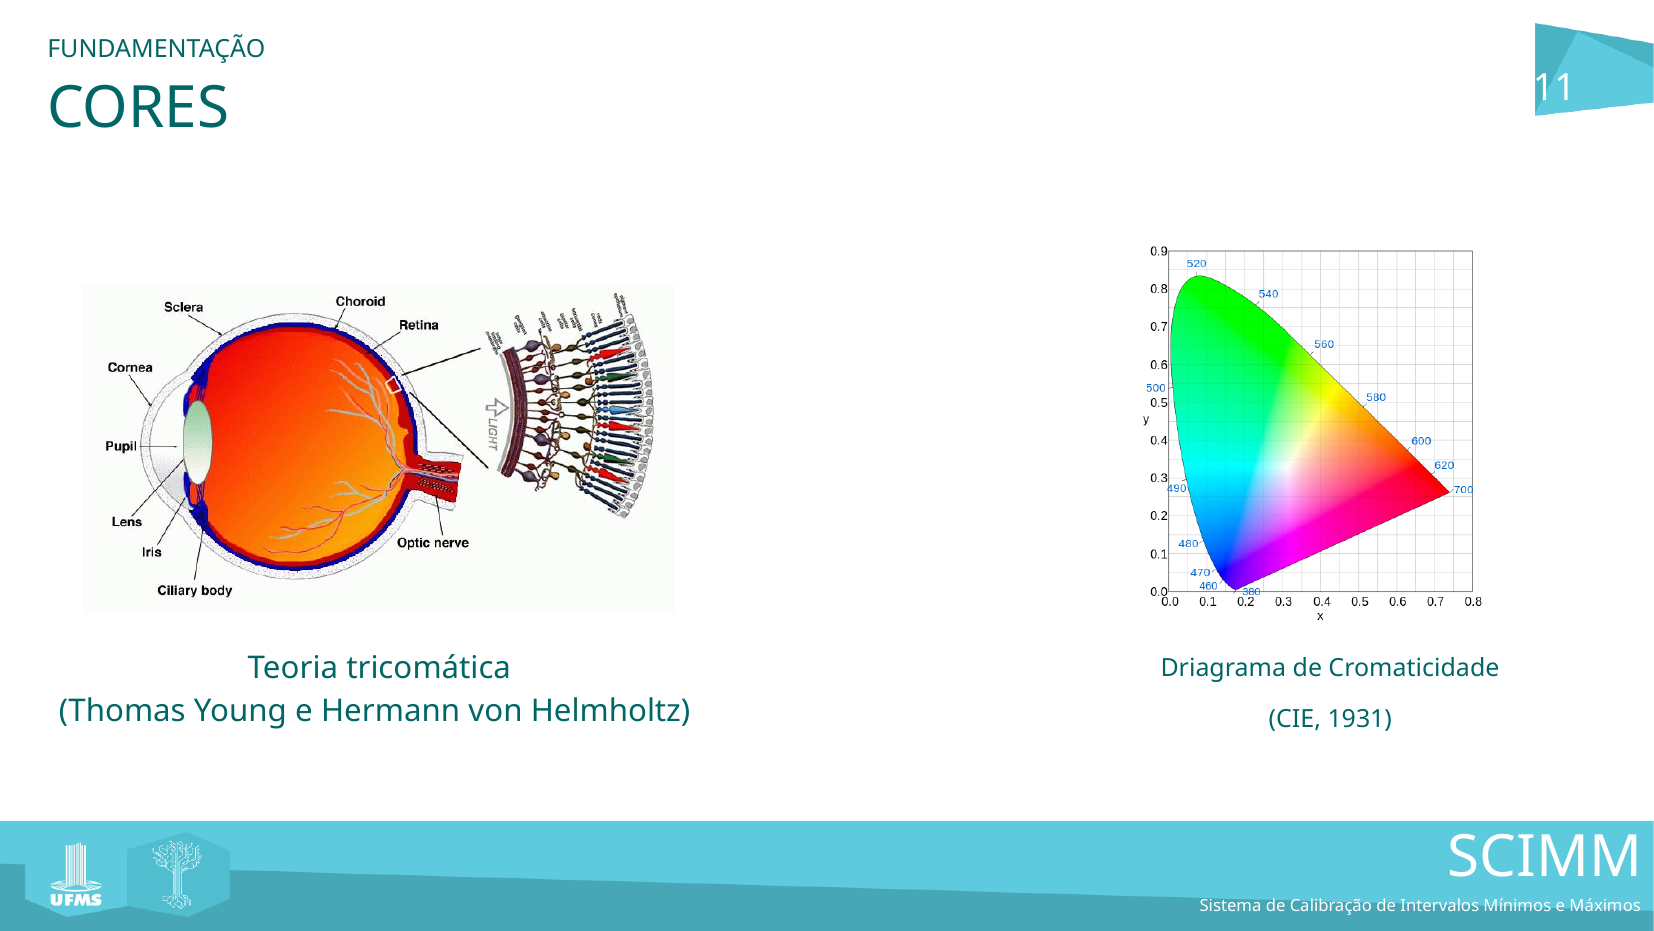

# FUNDAMENTAÇÃO CORES
Driagrama de Cromaticidade (CIE, 1931)
 Teoria tricomática
(Thomas Young e Hermann von Helmholtz)
SCIMM
Sistema de Calibração de Intervalos Mínimos e Máximos